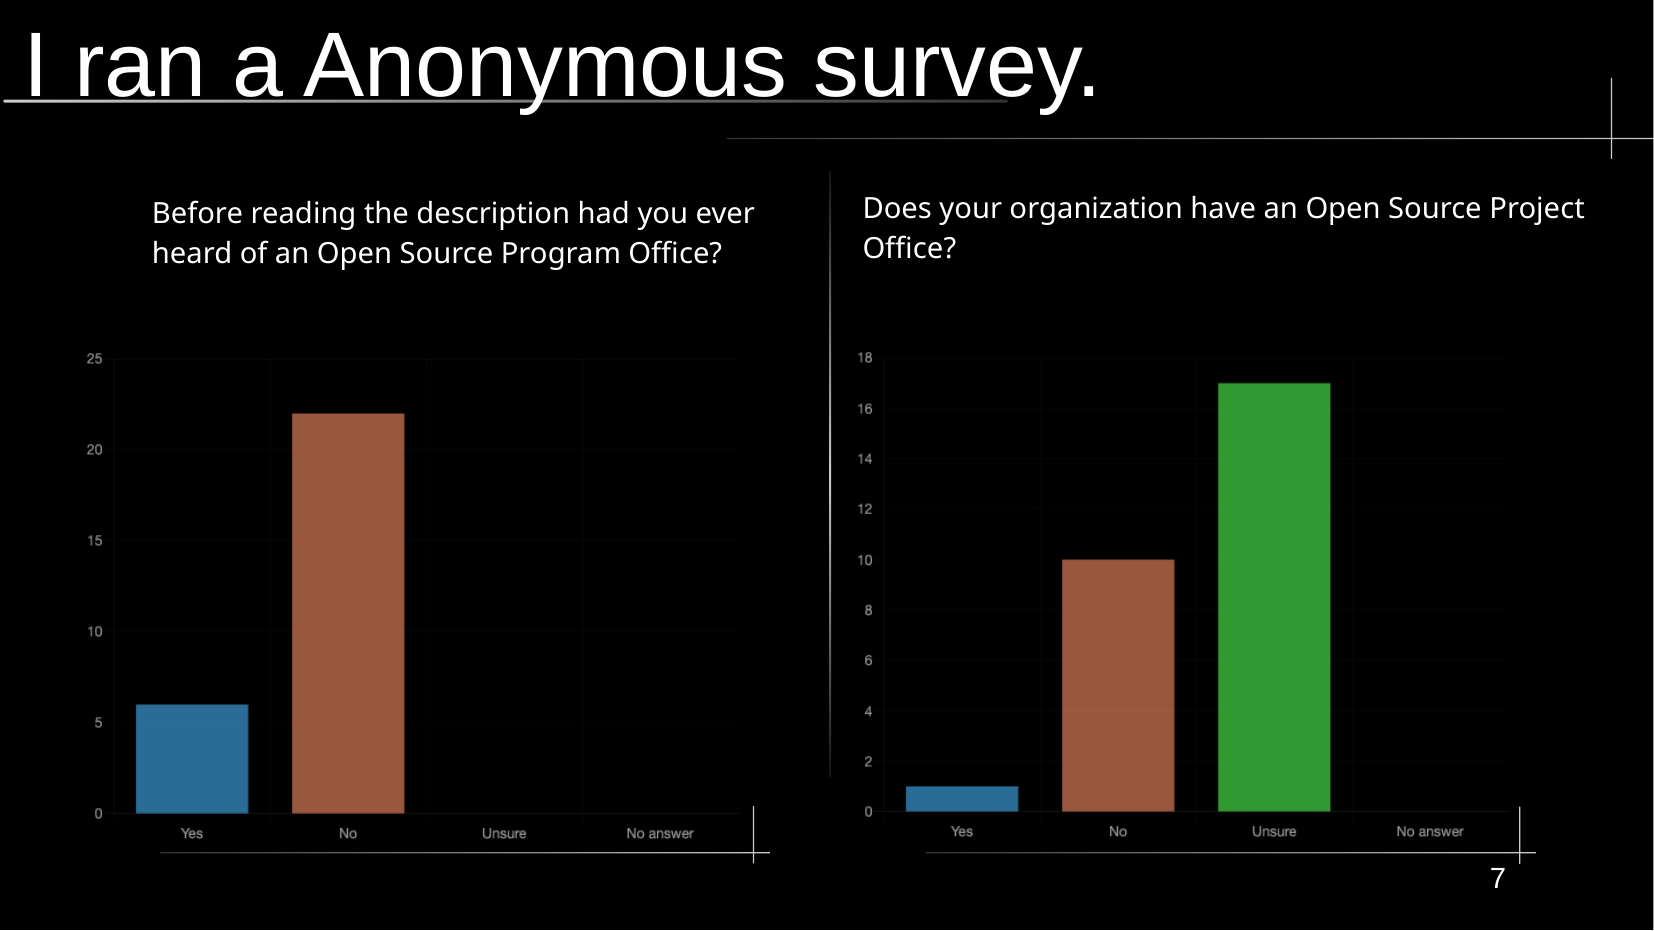

# I ran a Anonymous survey.
Does your organization have an Open Source Project Office?
Before reading the description had you ever heard of an Open Source Program Office?
7